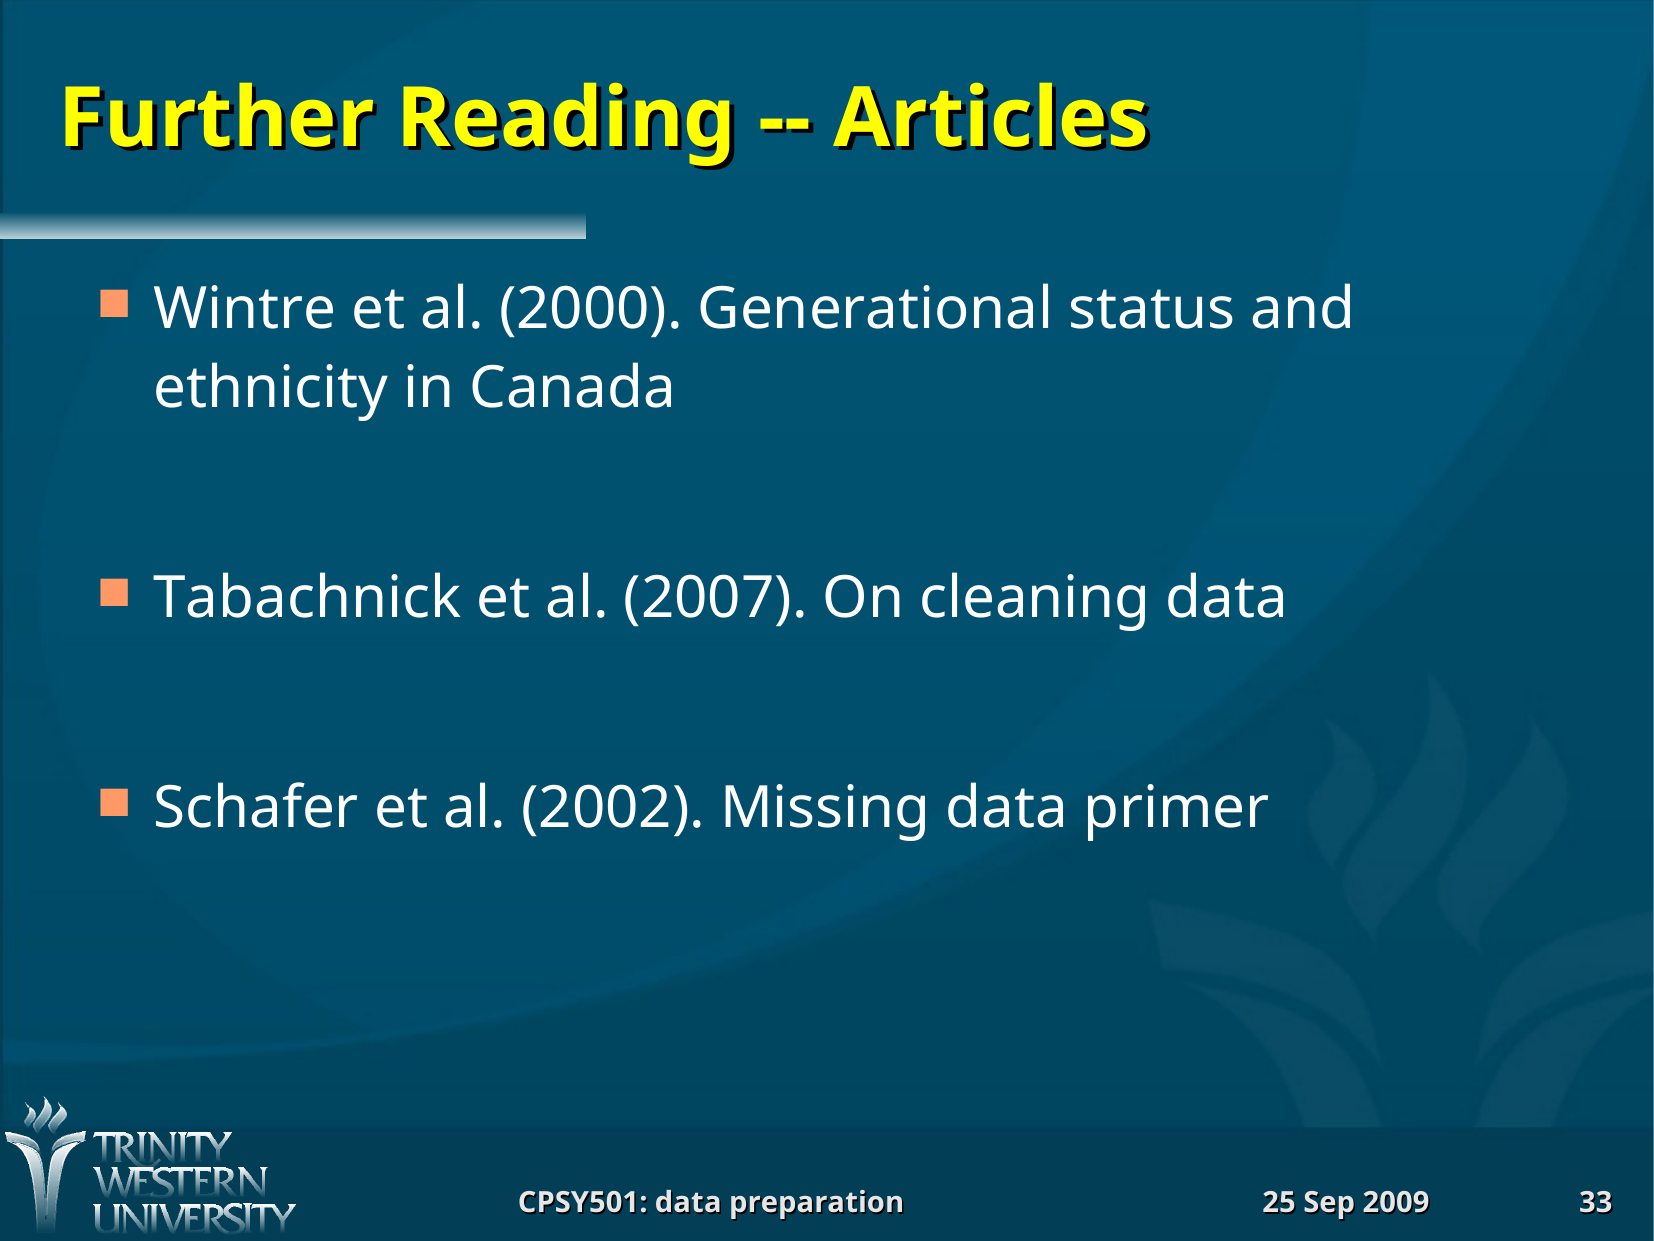

# Further Reading -- Articles
Wintre et al. (2000). Generational status and ethnicity in Canada
Tabachnick et al. (2007). On cleaning data
Schafer et al. (2002). Missing data primer
CPSY501: data preparation
25 Sep 2009
33